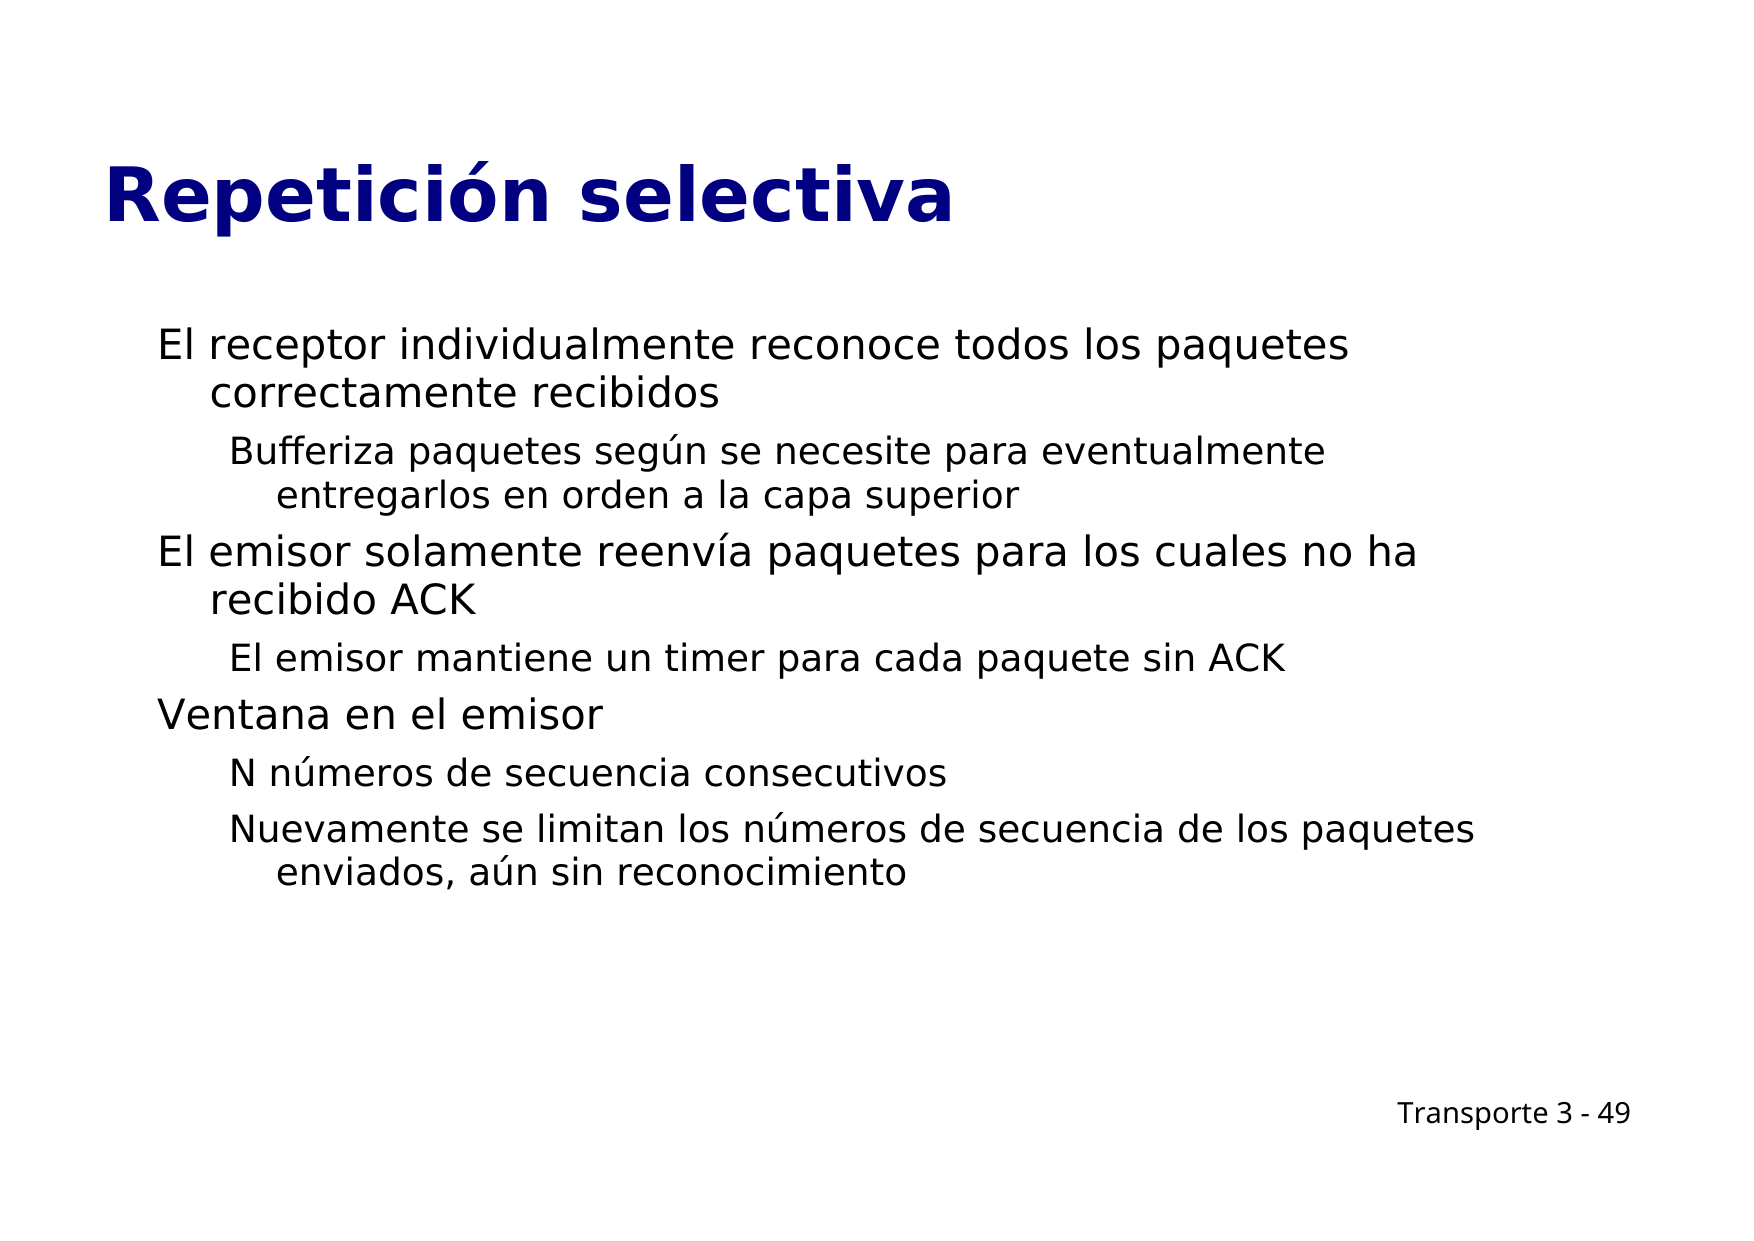

# Repetición selectiva
El receptor individualmente reconoce todos los paquetes correctamente recibidos
Bufferiza paquetes según se necesite para eventualmente entregarlos en orden a la capa superior
El emisor solamente reenvía paquetes para los cuales no ha recibido ACK
El emisor mantiene un timer para cada paquete sin ACK
Ventana en el emisor
N números de secuencia consecutivos
Nuevamente se limitan los números de secuencia de los paquetes enviados, aún sin reconocimiento